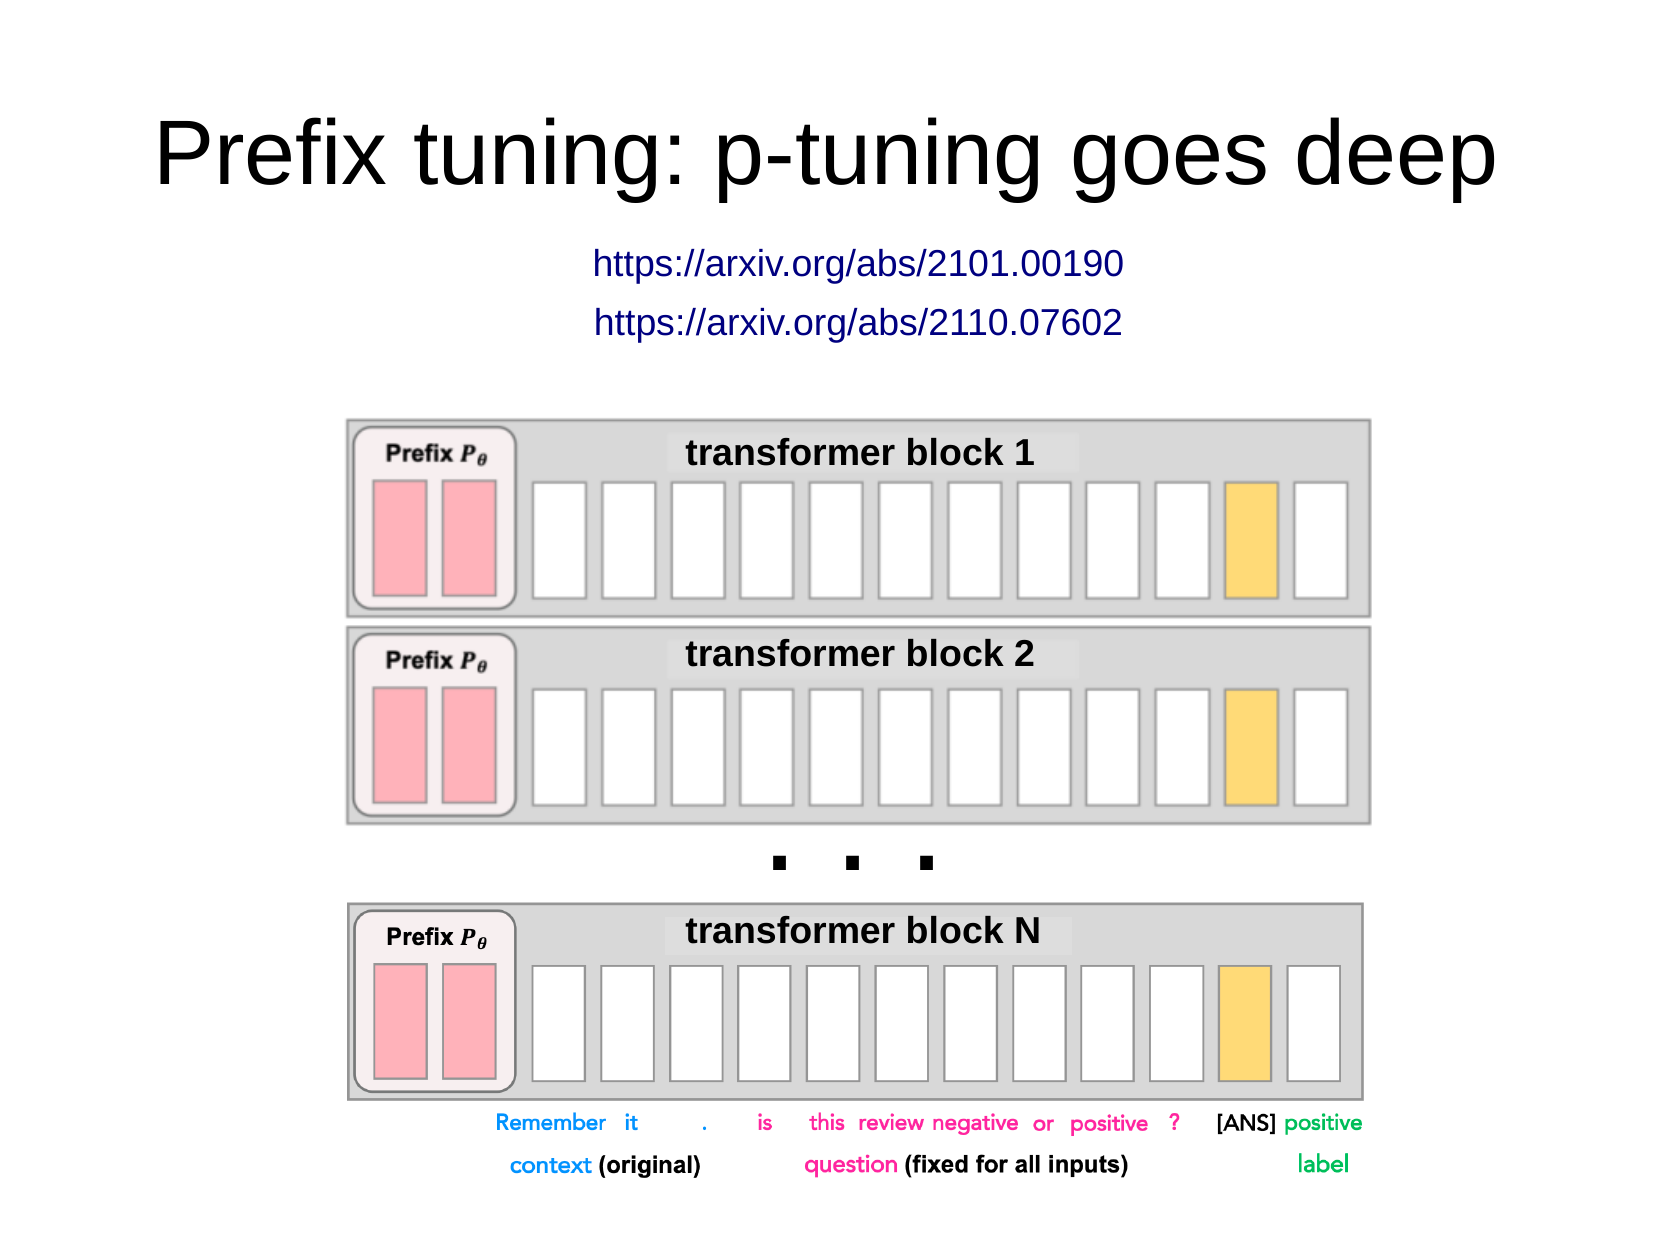

# Prefix tuning: p-tuning goes deep
https://arxiv.org/abs/2101.00190
https://arxiv.org/abs/2110.07602
transformer block 1
transformer block 2
. . .
transformer block N